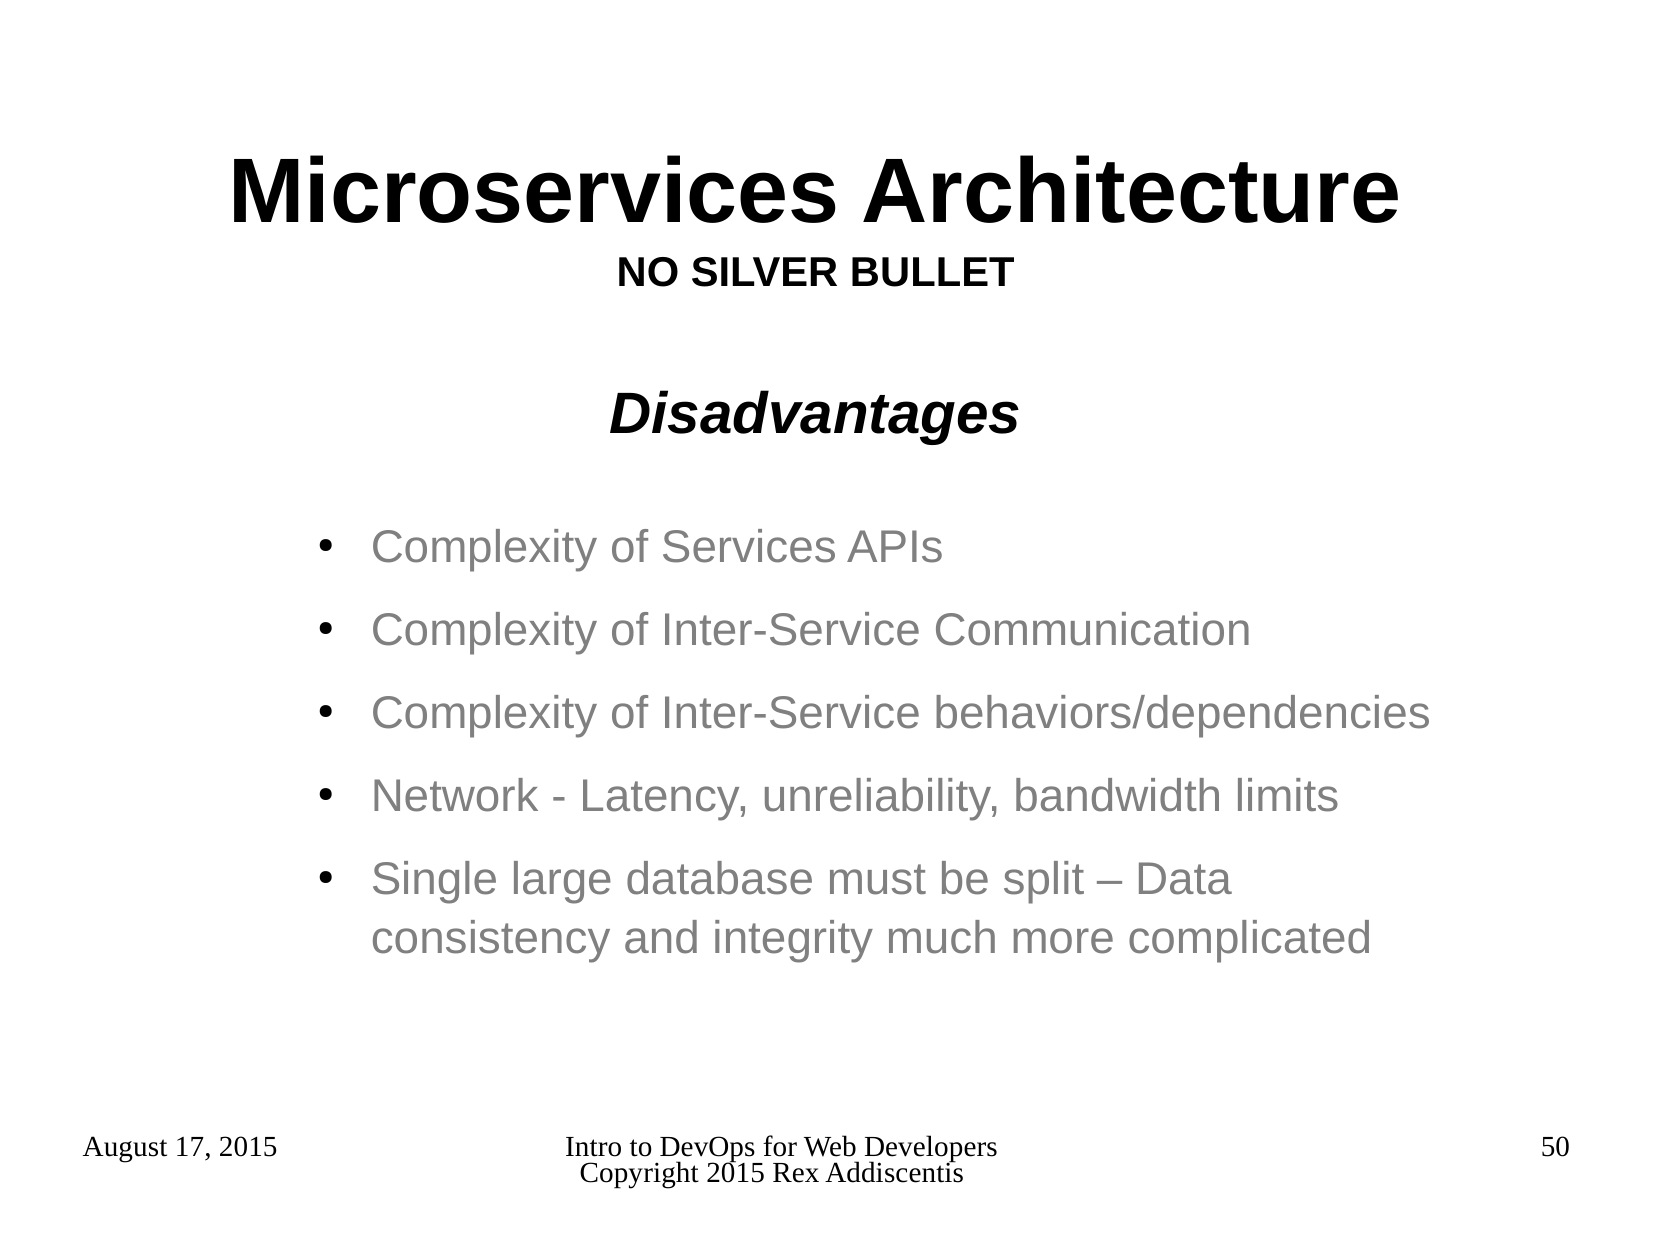

# Microservices Architecture
NO SILVER BULLET
Disadvantages
Complexity of Services APIs
Complexity of Inter-Service Communication
Complexity of Inter-Service behaviors/dependencies
Network - Latency, unreliability, bandwidth limits
Single large database must be split – Data consistency and integrity much more complicated
August 17, 2015
Intro to DevOps for Web Developers Copyright 2015 Rex Addiscentis
50